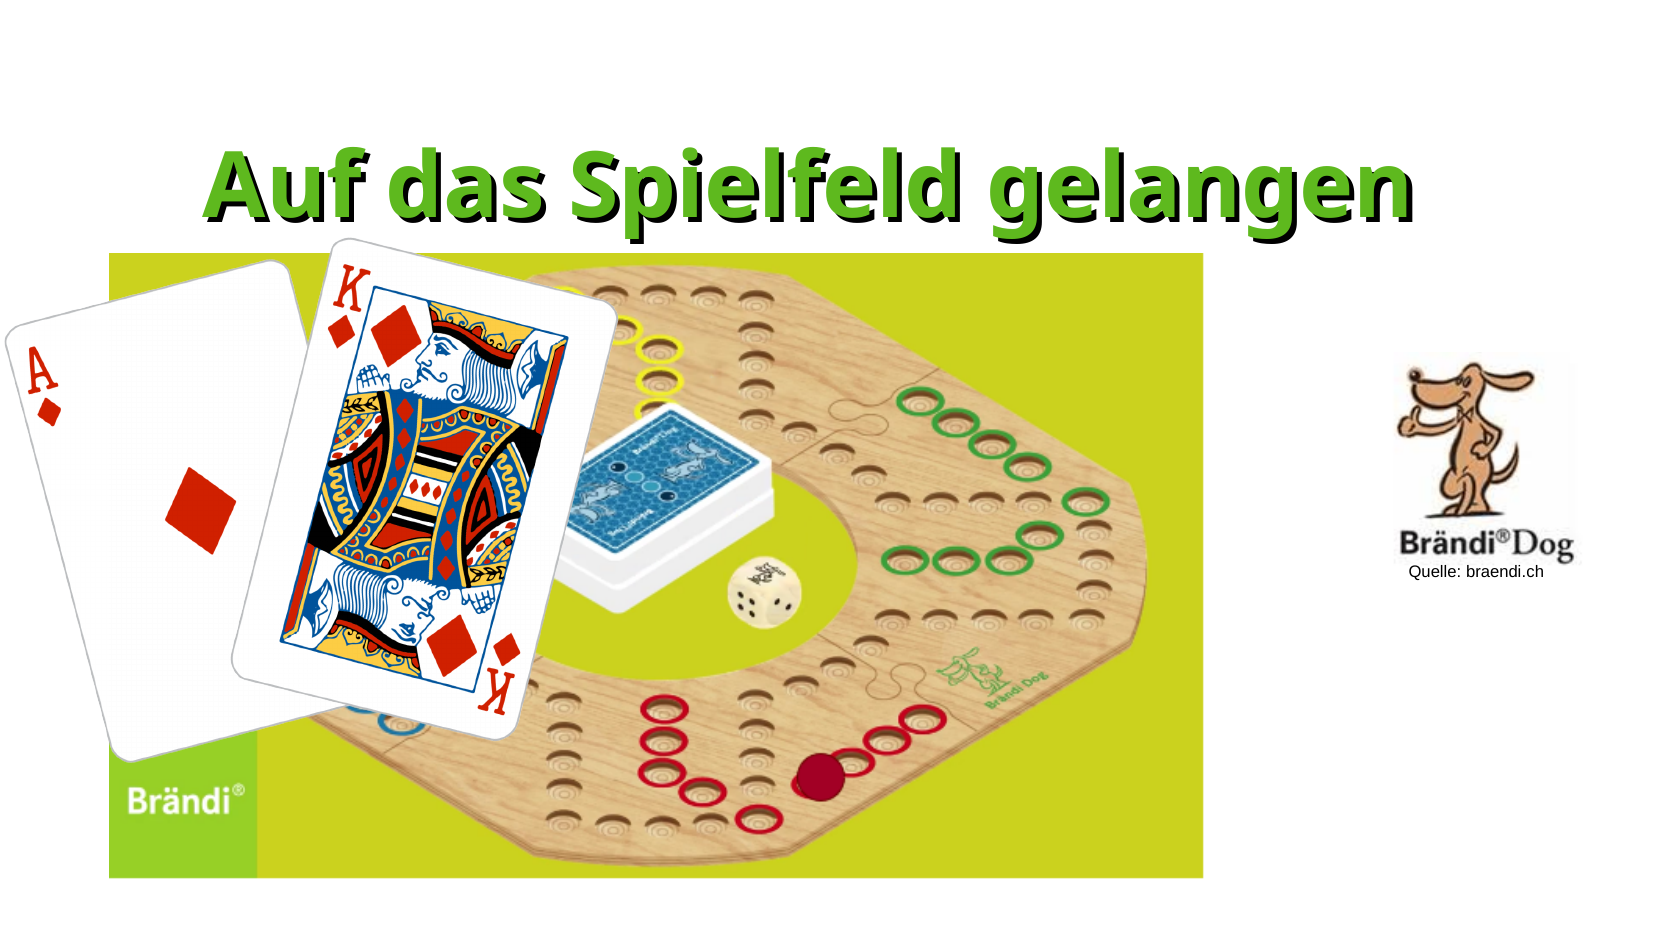

# Auf das Spielfeld gelangen
Quelle: braendi.ch